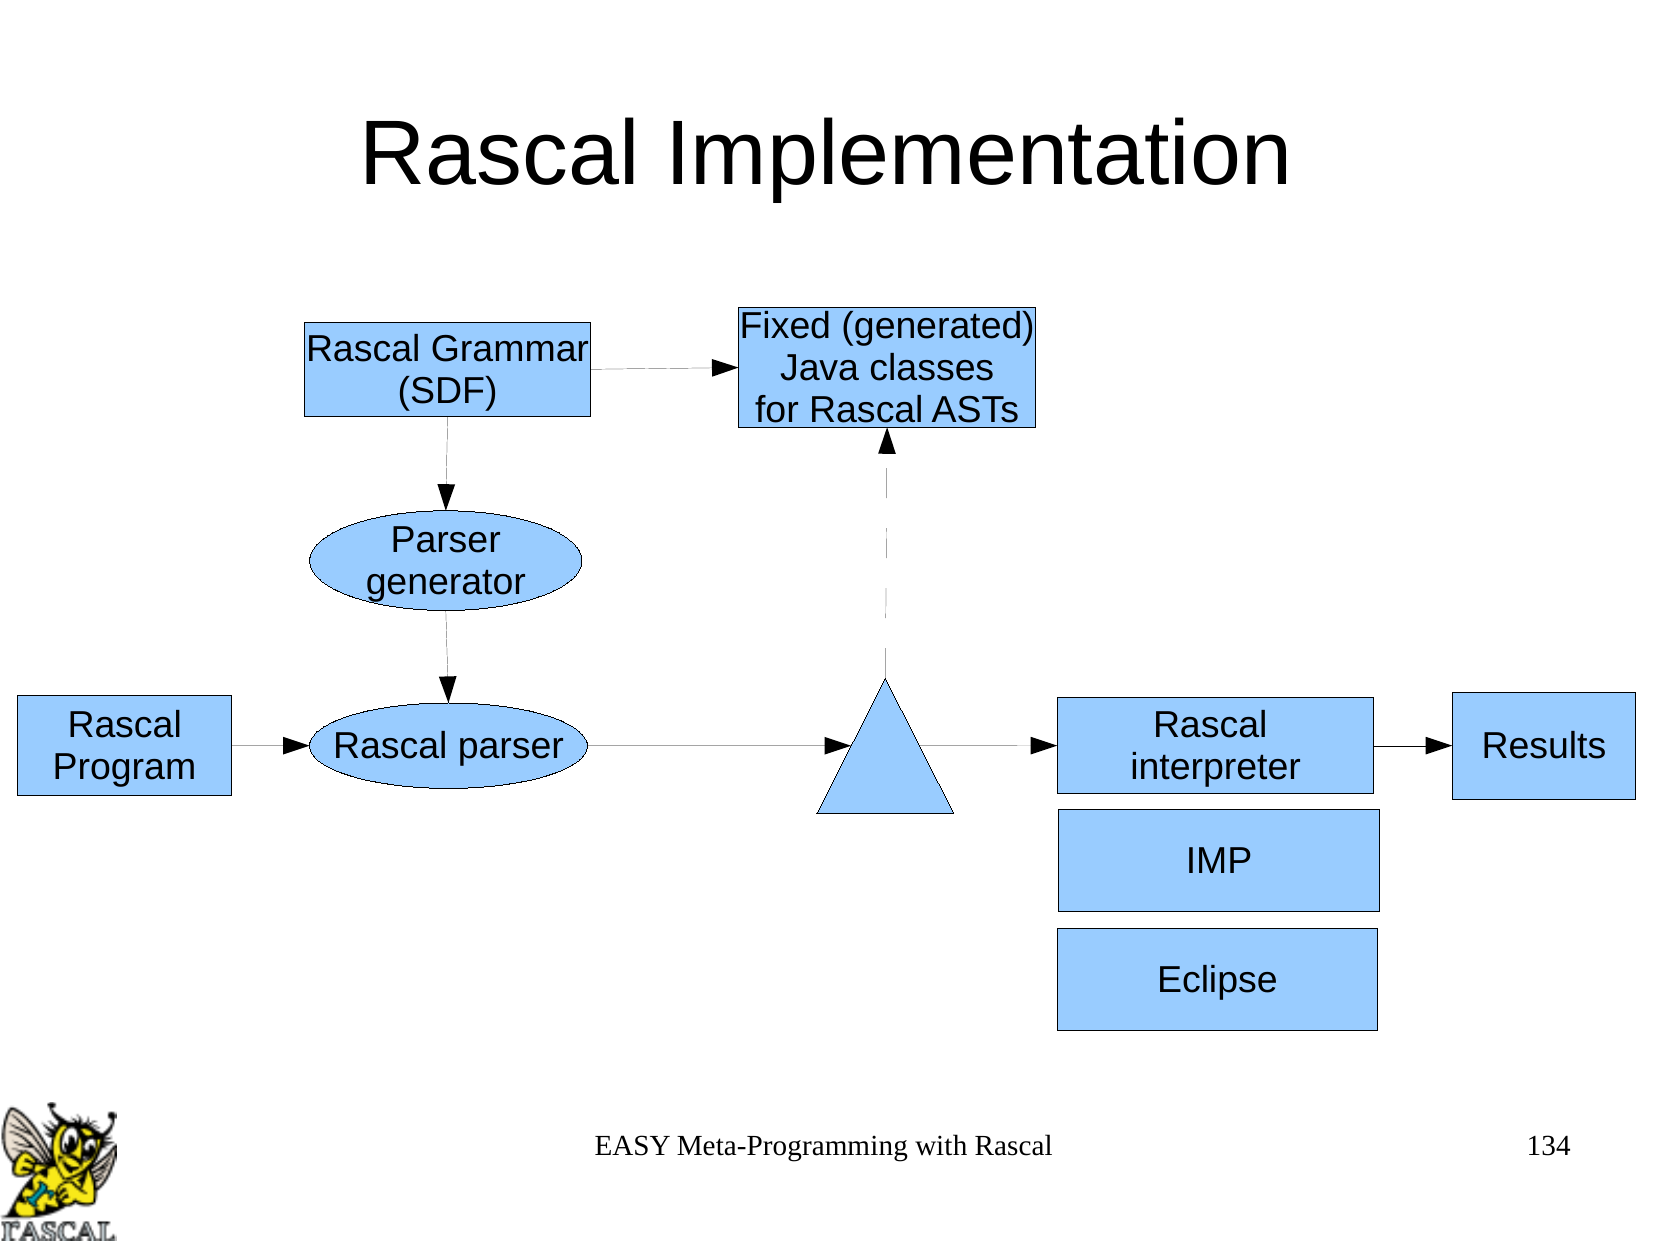

# Rascal Implementation
Fixed (generated)
Java classes
for Rascal ASTs
Rascal Grammar
(SDF)
Parser
generator
Results
Rascal
Program
Rascal
interpreter
Rascal parser
IMP
Eclipse
134